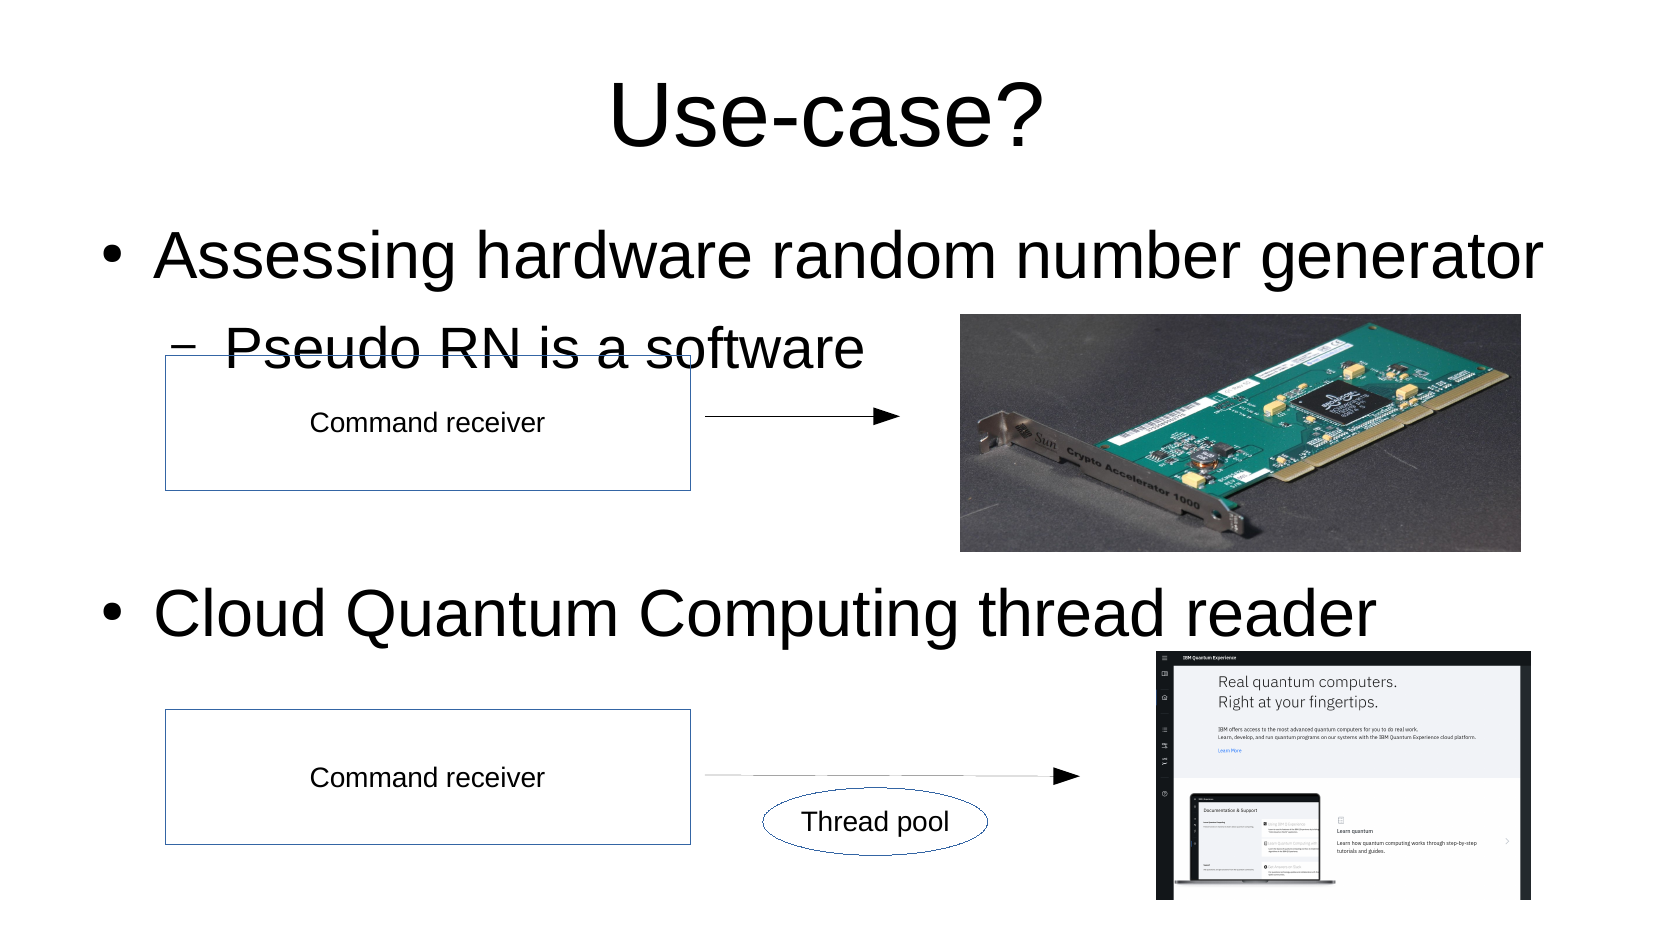

# Use-case?
Assessing hardware random number generator
Pseudo RN is a software
Command receiver
Cloud Quantum Computing thread reader
Command receiver
Thread pool